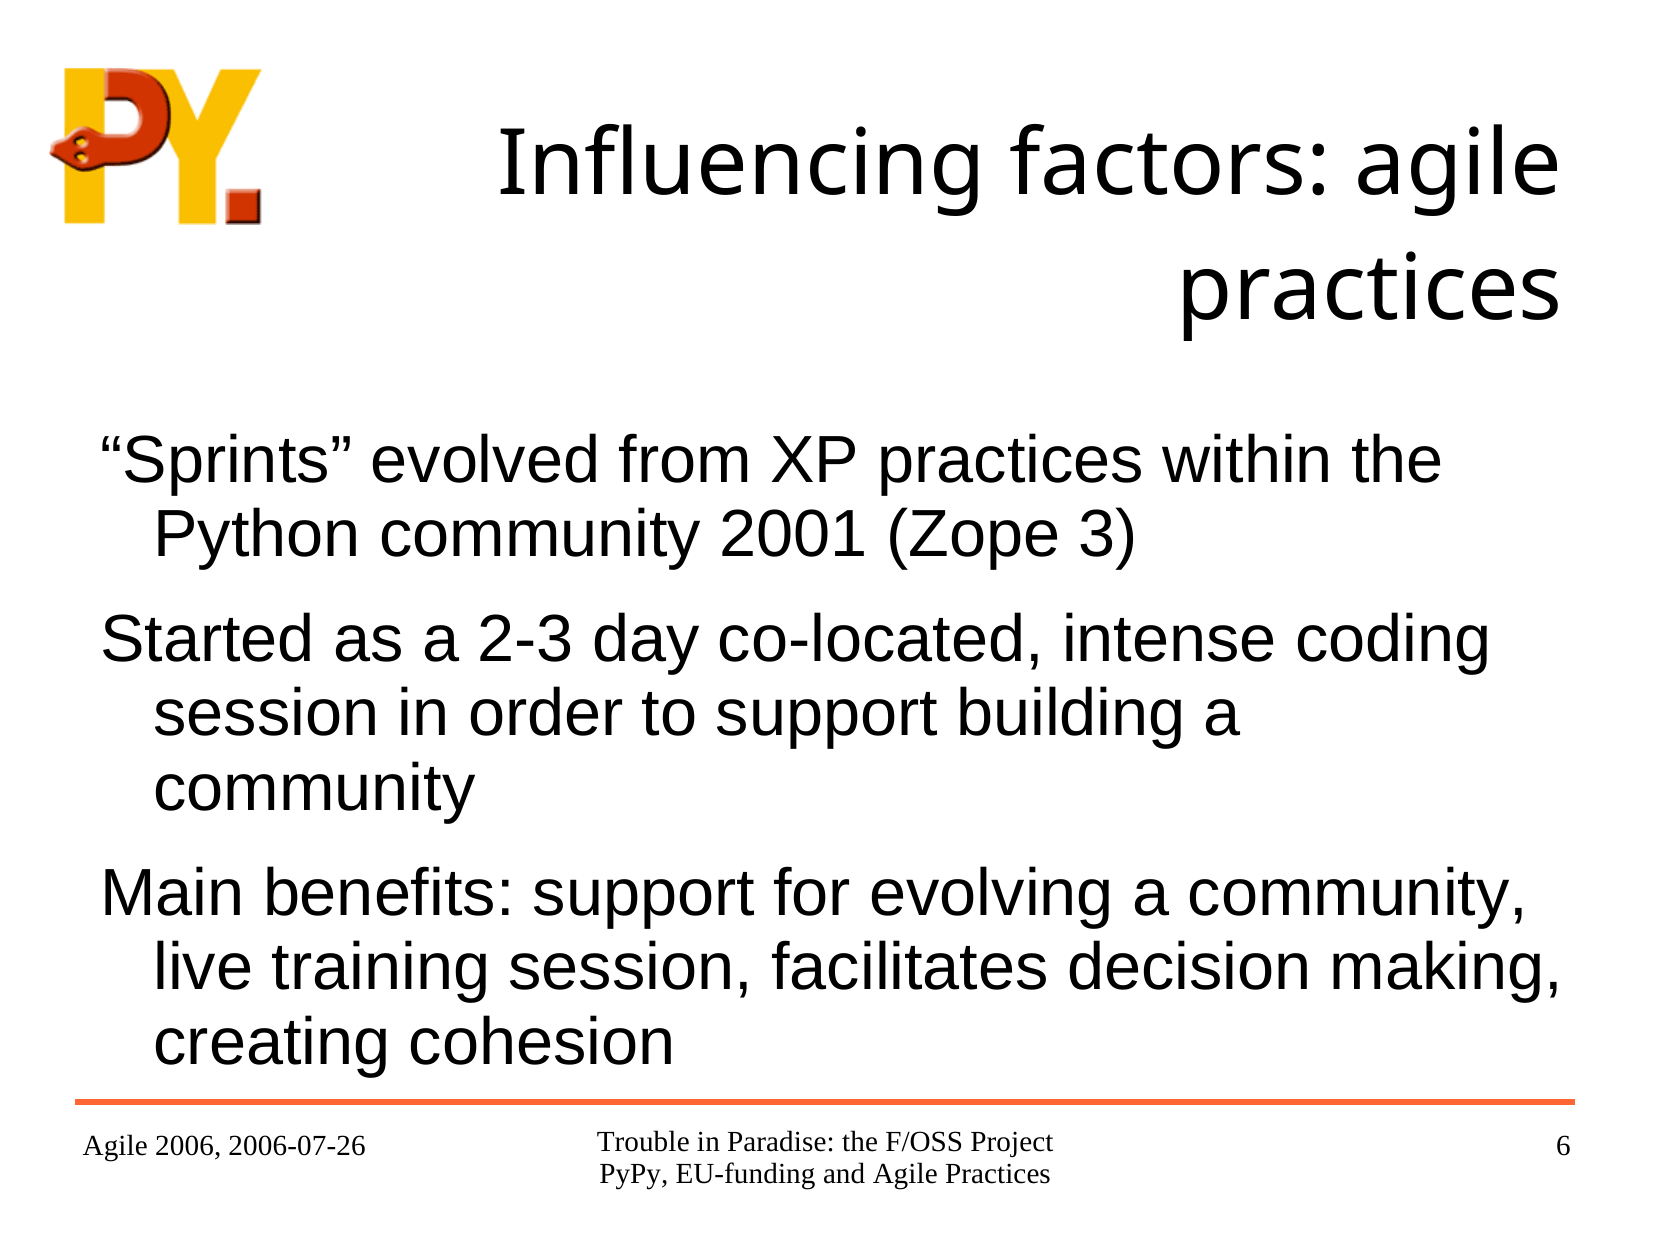

# Influencing factors: agile practices
“Sprints” evolved from XP practices within the Python community 2001 (Zope 3)
Started as a 2-3 day co-located, intense coding session in order to support building a community
Main benefits: support for evolving a community, live training session, facilitates decision making, creating cohesion
PyPy: A Case Study of a F/OSS Community
Brussels, 2005-12-08
6